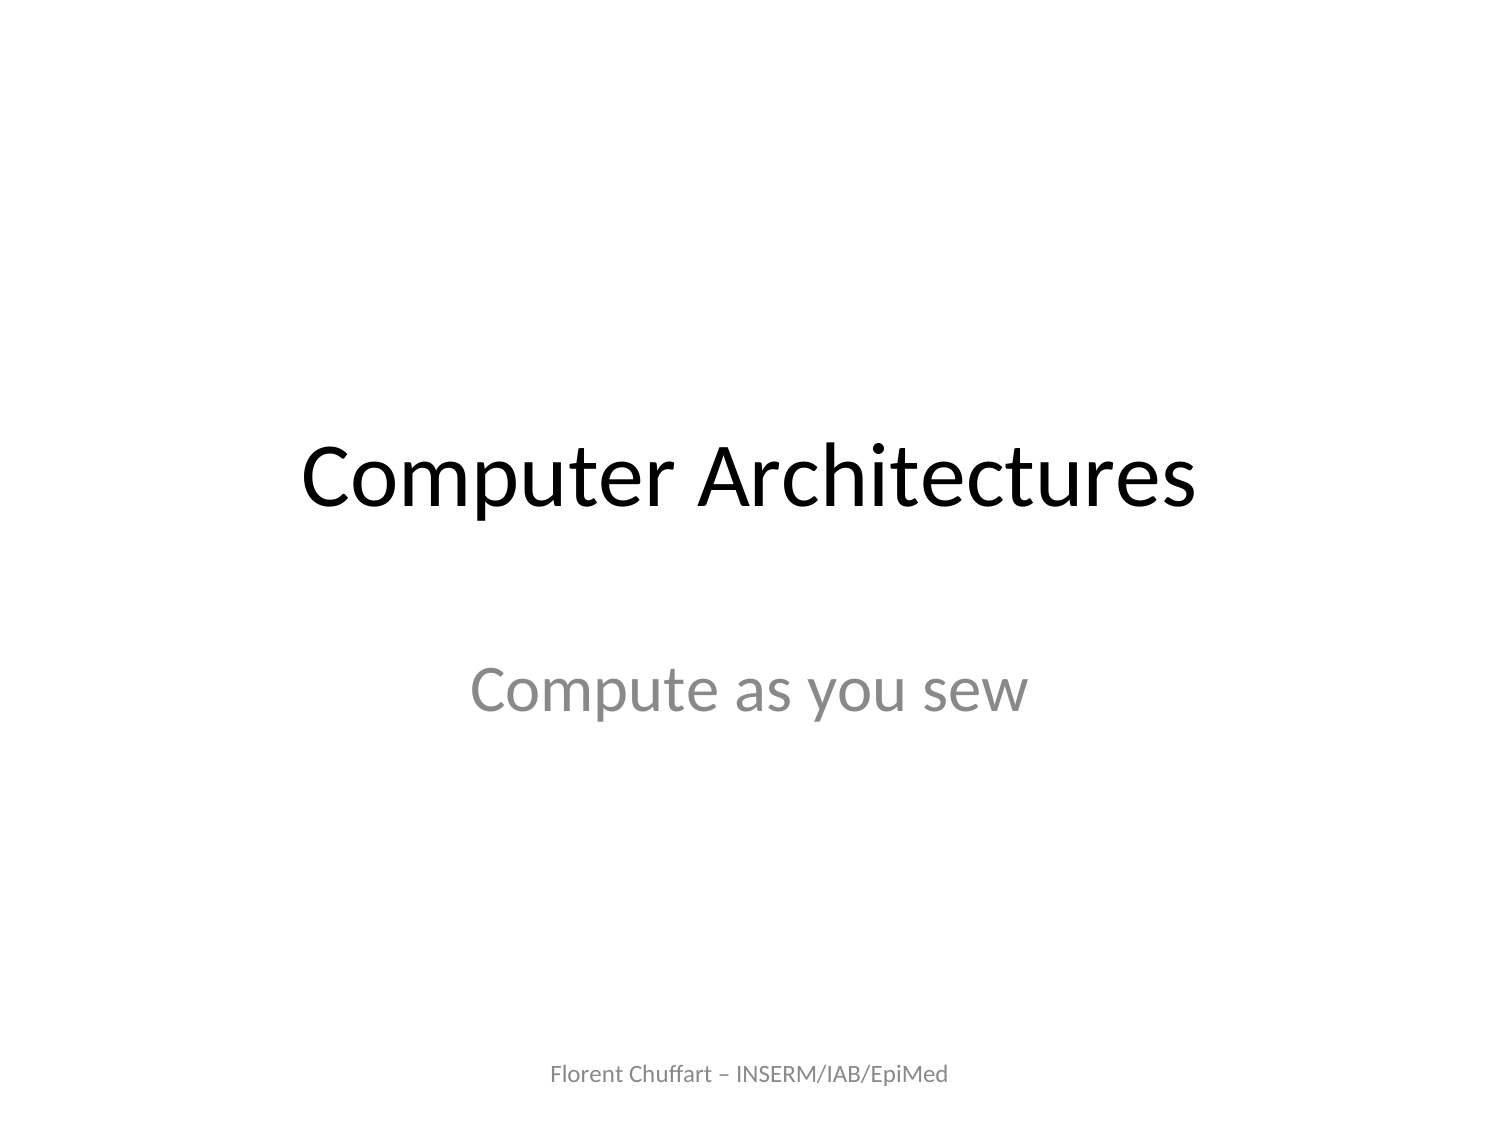

# Computer Architectures
Compute as you sew
Florent Chuffart – INSERM/IAB/EpiMed